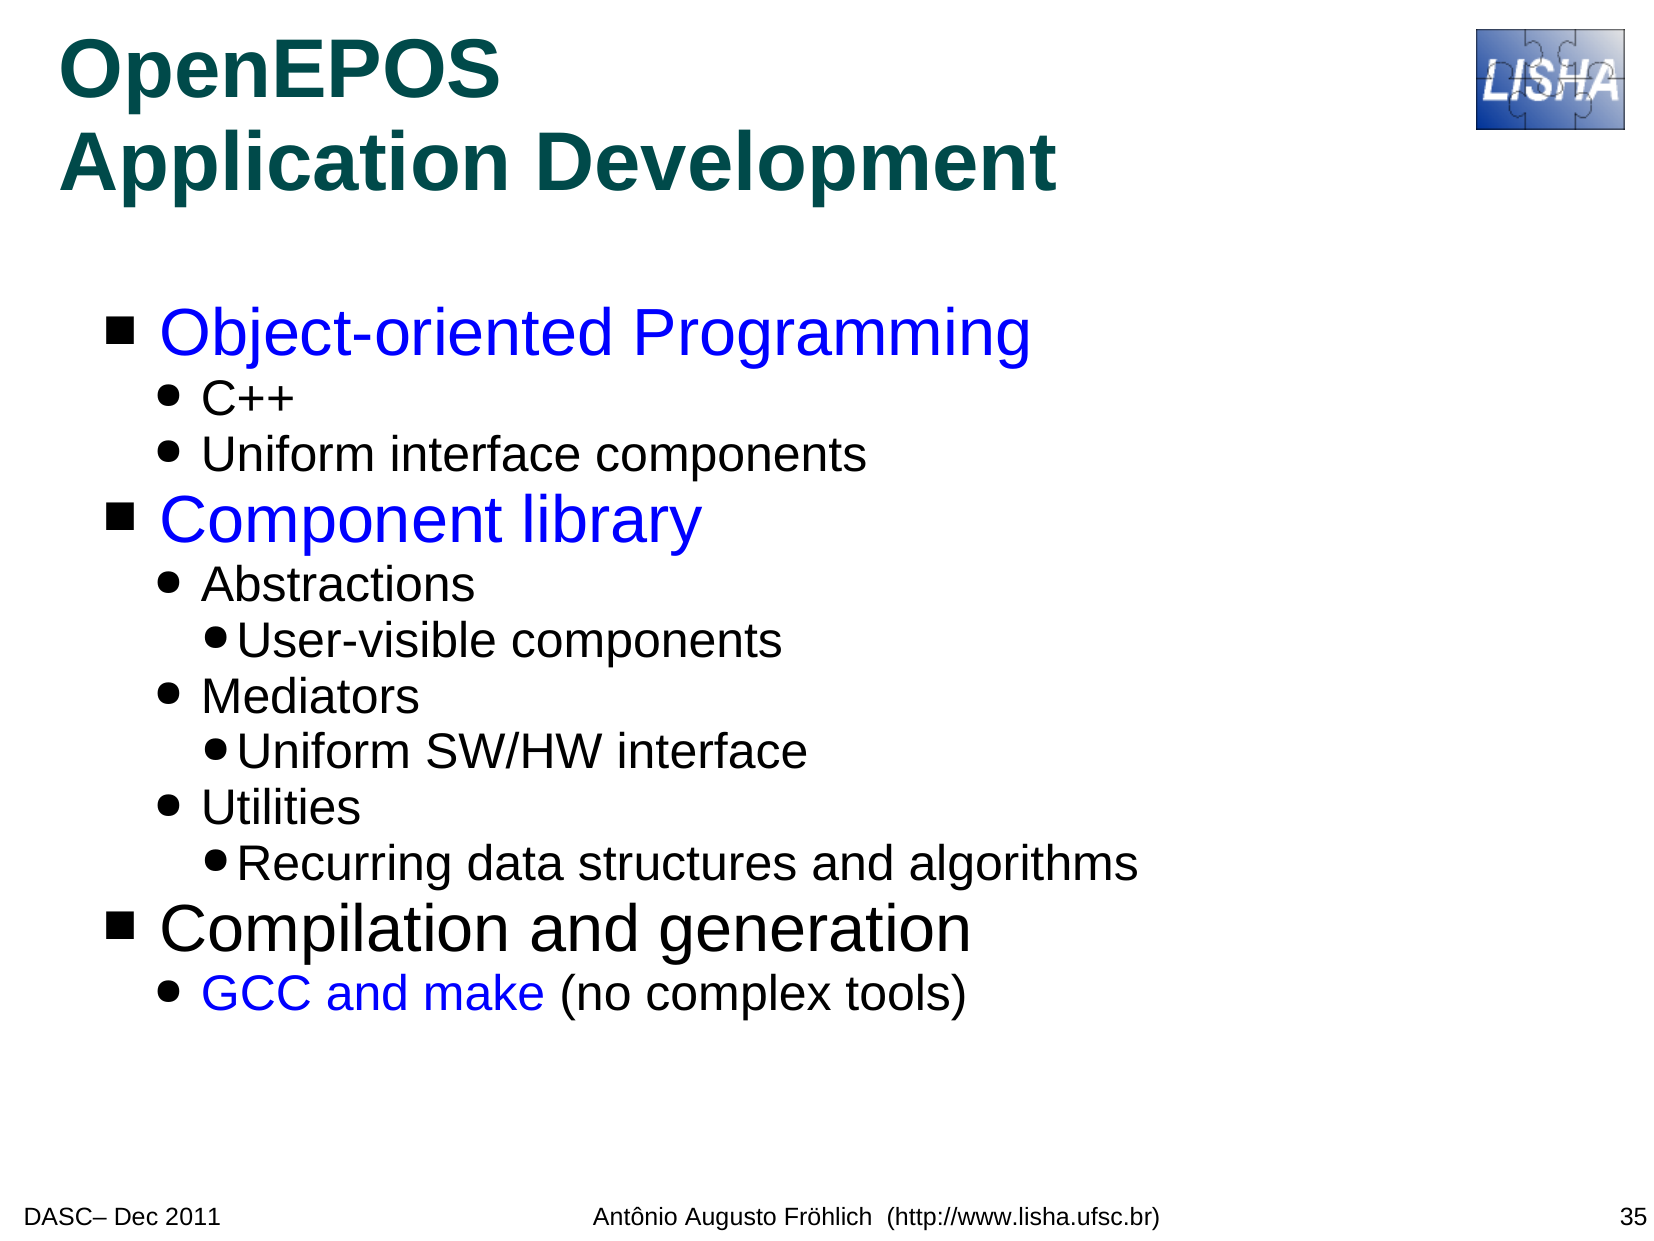

# OpenEPOS Application Development
Object-oriented Programming
C++
Uniform interface components
Component library
Abstractions
User-visible components
Mediators
Uniform SW/HW interface
Utilities
Recurring data structures and algorithms
Compilation and generation
GCC and make (no complex tools)